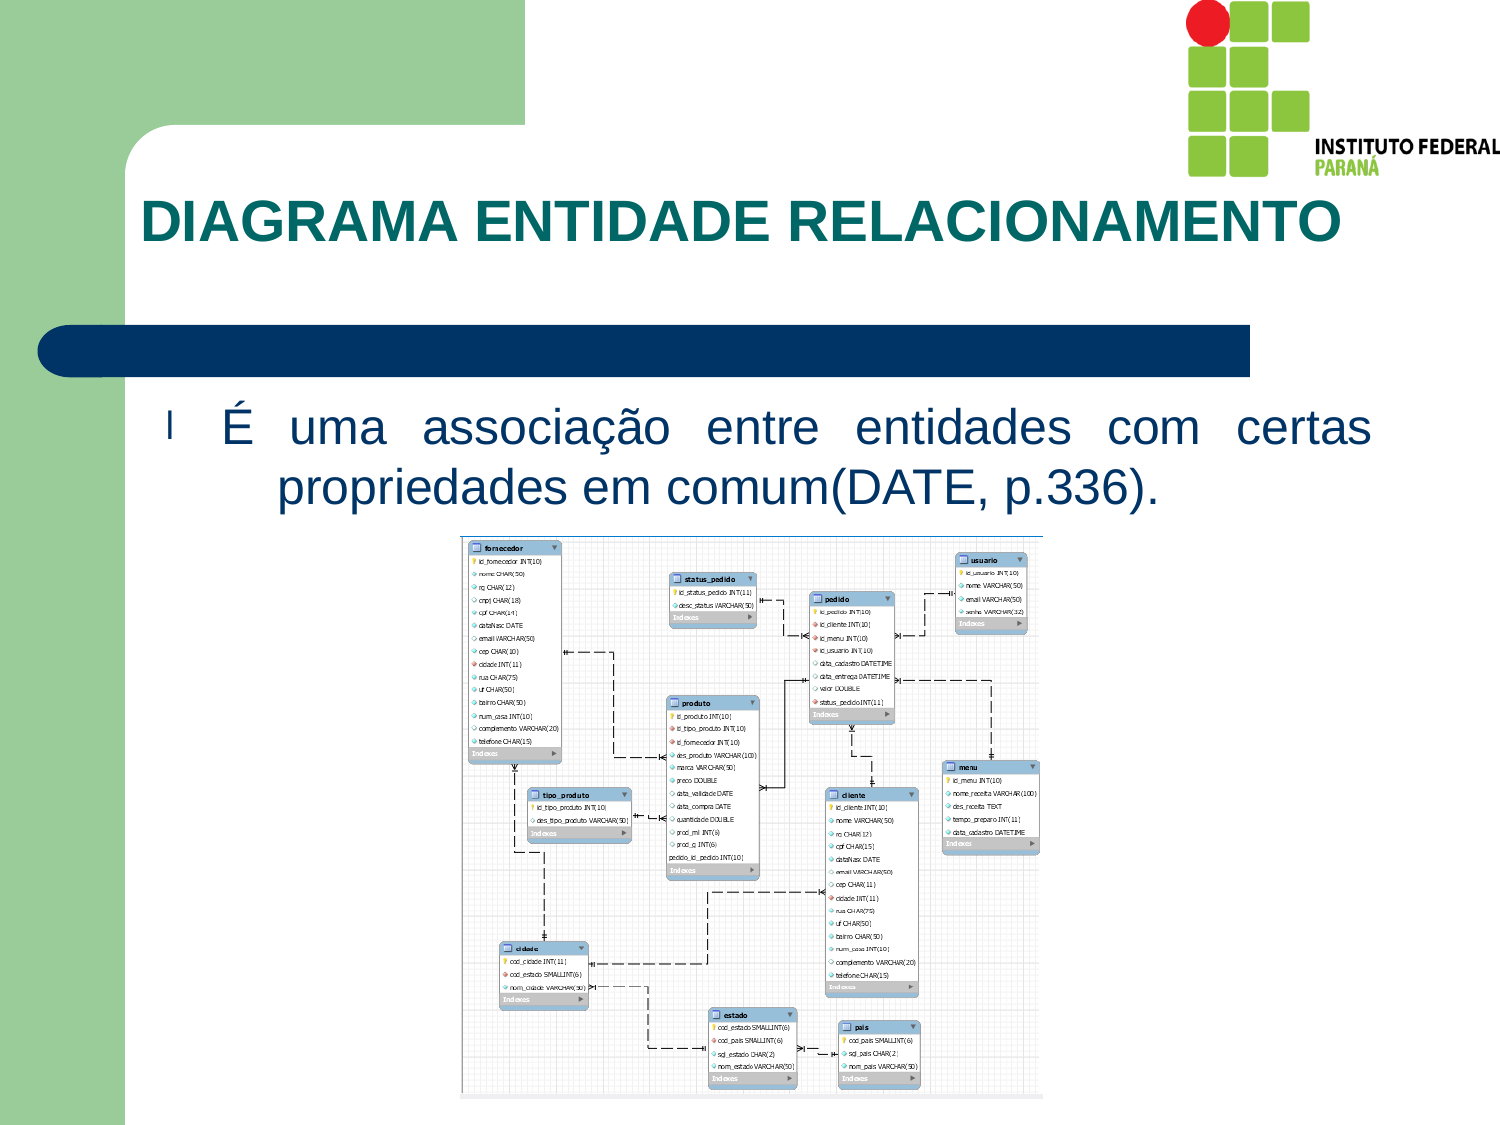

# DIAGRAMA ENTIDADE RELACIONAMENTO
É uma associação entre entidades com certas propriedades em comum(DATE, p.336).